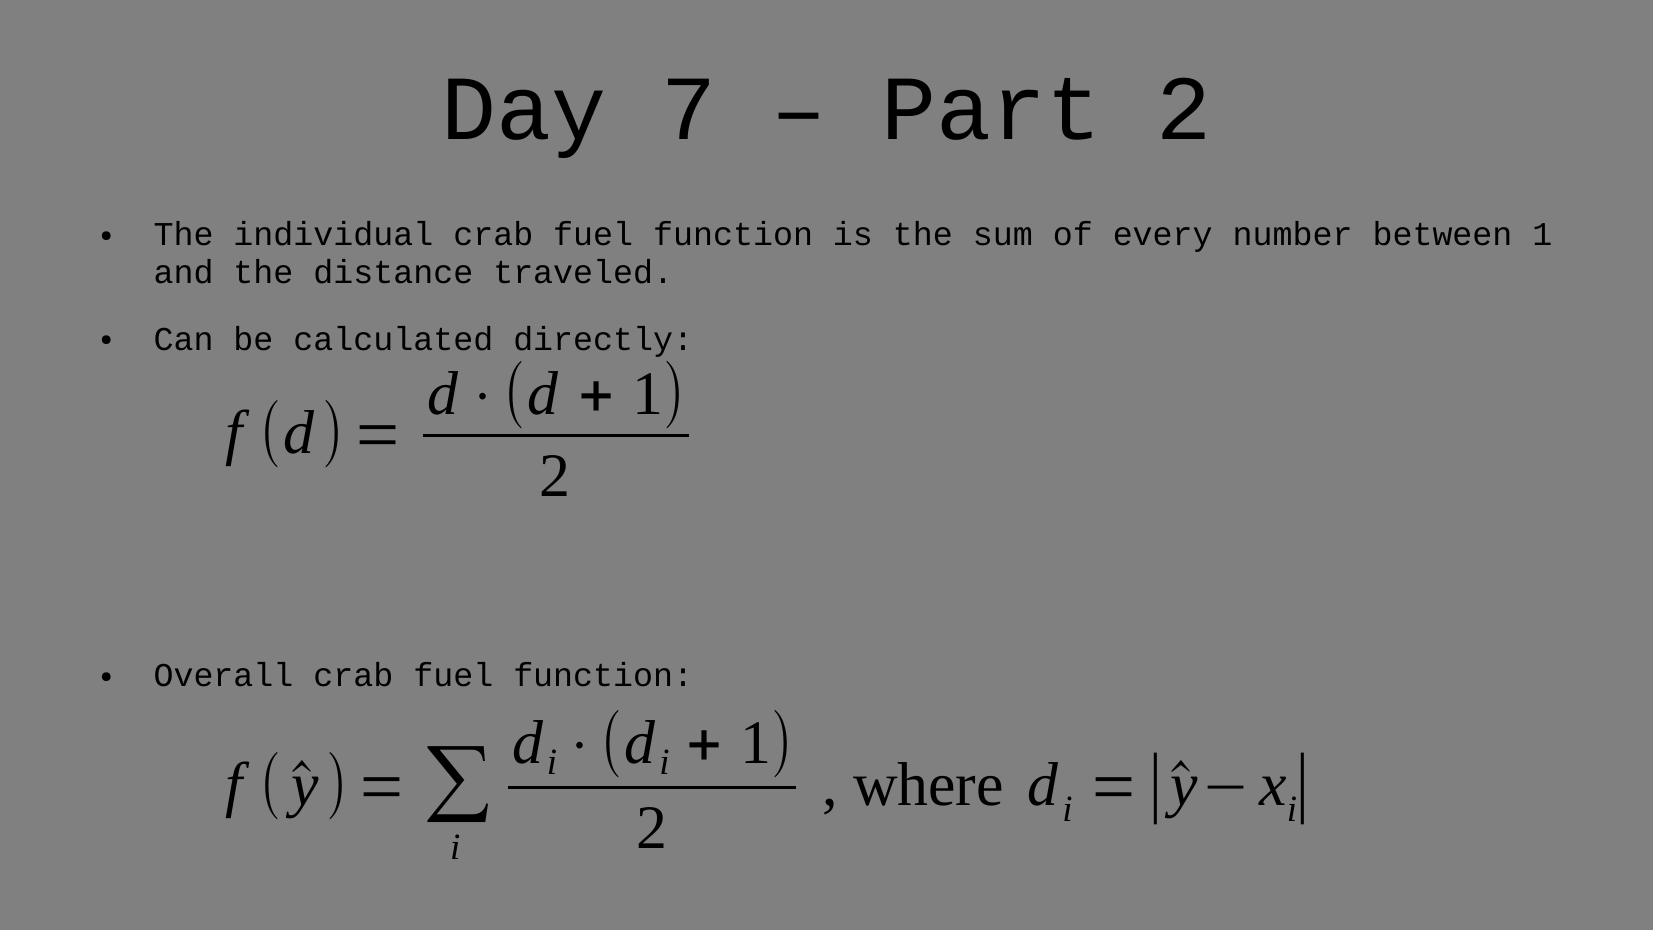

# Day 7 – Part 2
The individual crab fuel function is the sum of every number between 1 and the distance traveled.
Can be calculated directly:
Overall crab fuel function: